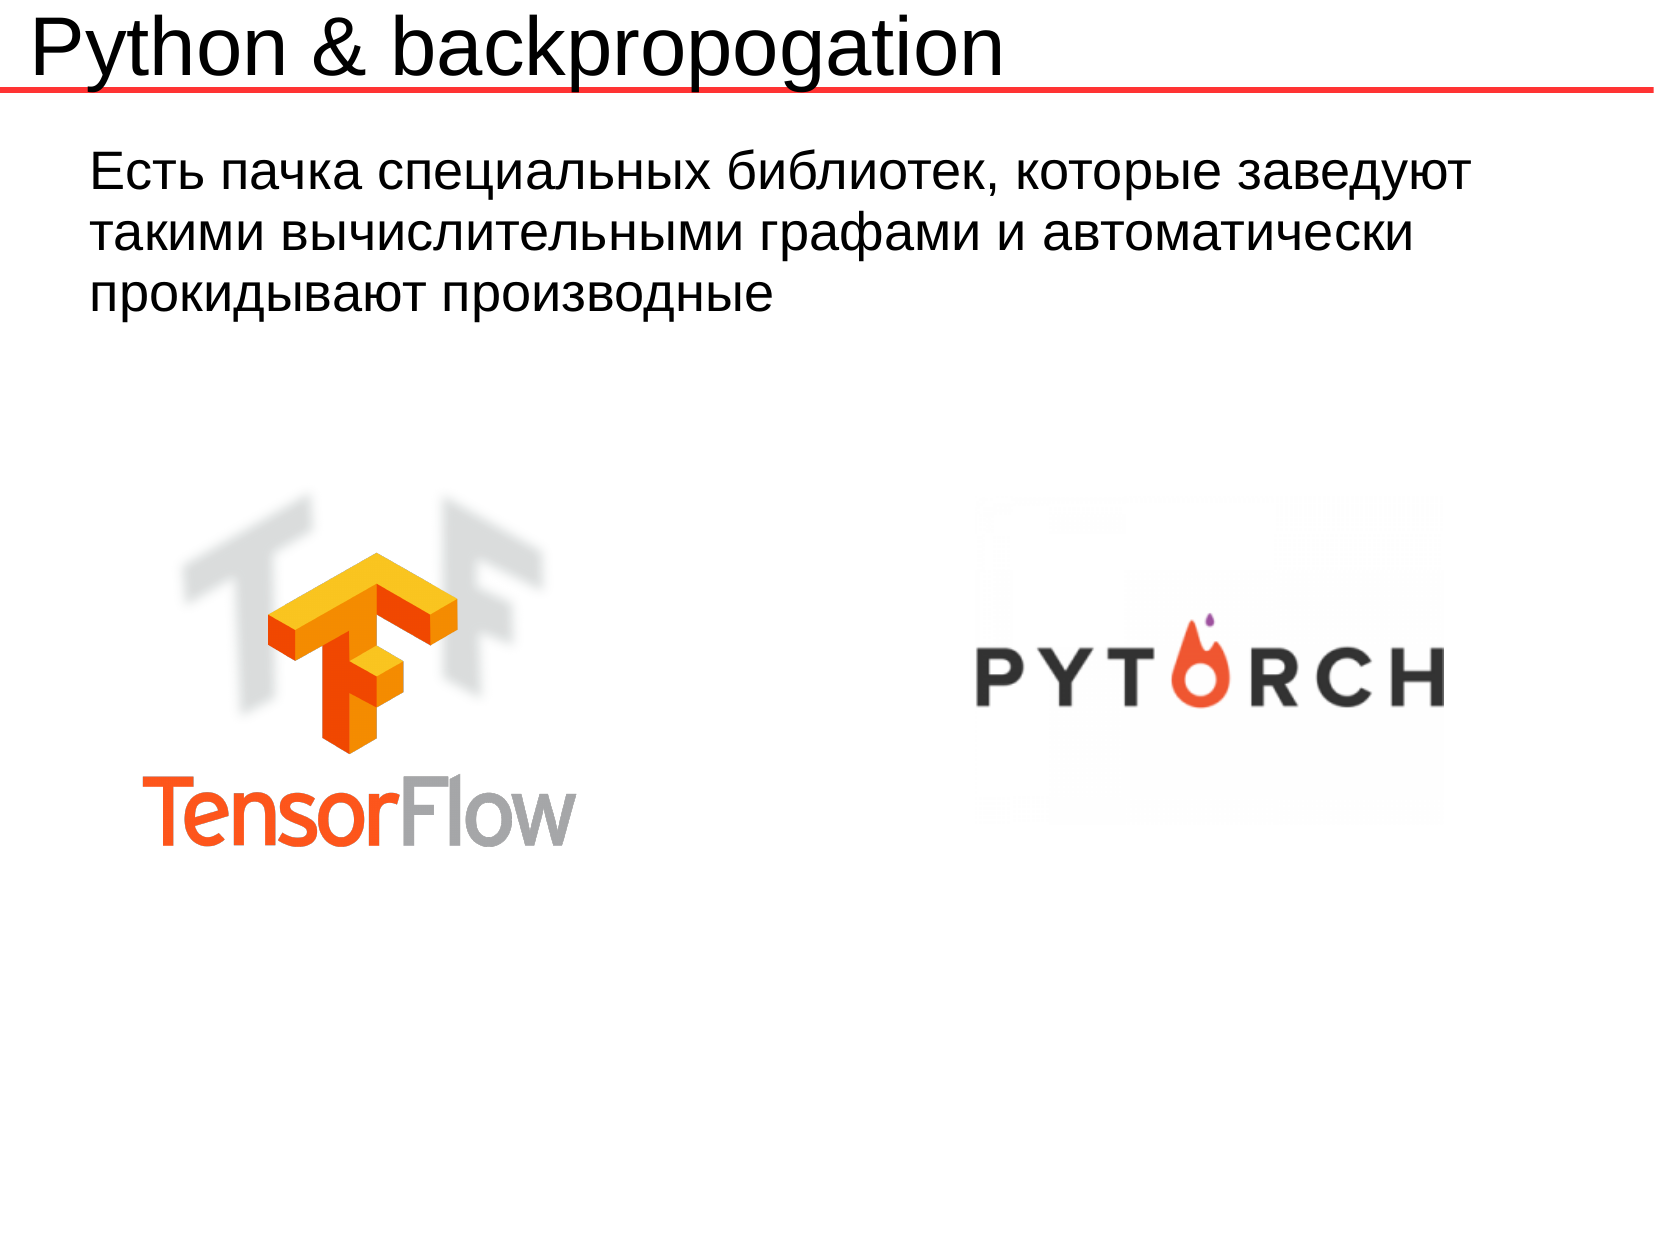

# Python & backpropogation
Есть пачка специальных библиотек, которые заведуют такими вычислительными графами и автоматически прокидывают производные